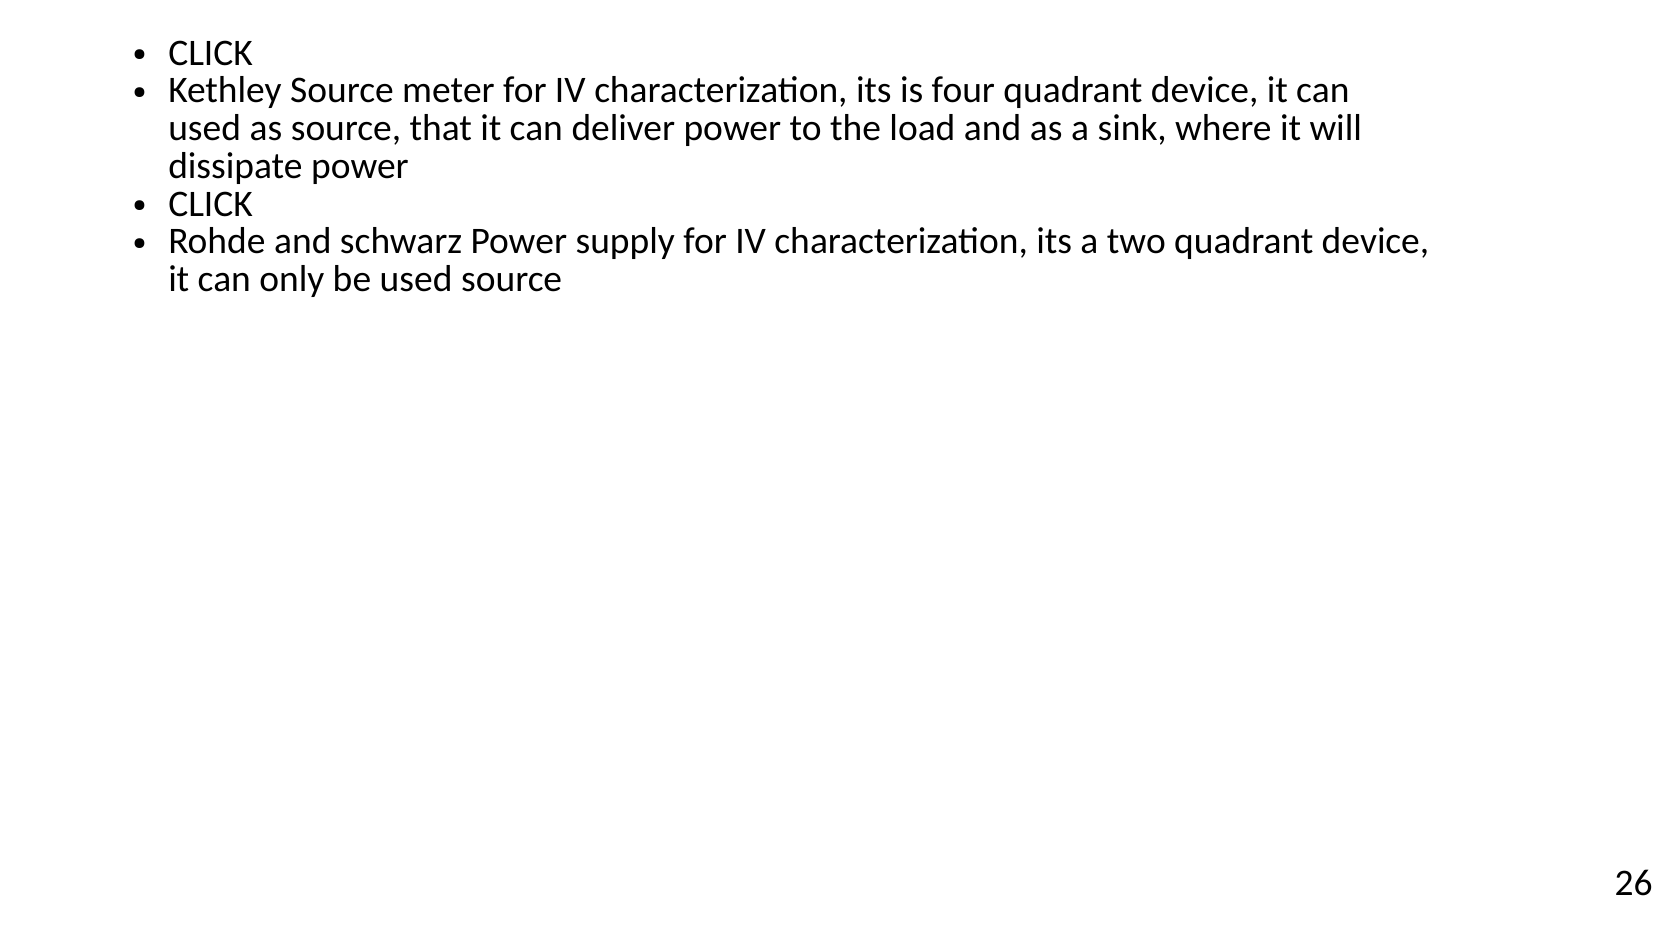

CLICK
Kethley Source meter for IV characterization, its is four quadrant device, it can used as source, that it can deliver power to the load and as a sink, where it will dissipate power
CLICK
Rohde and schwarz Power supply for IV characterization, its a two quadrant device, it can only be used source